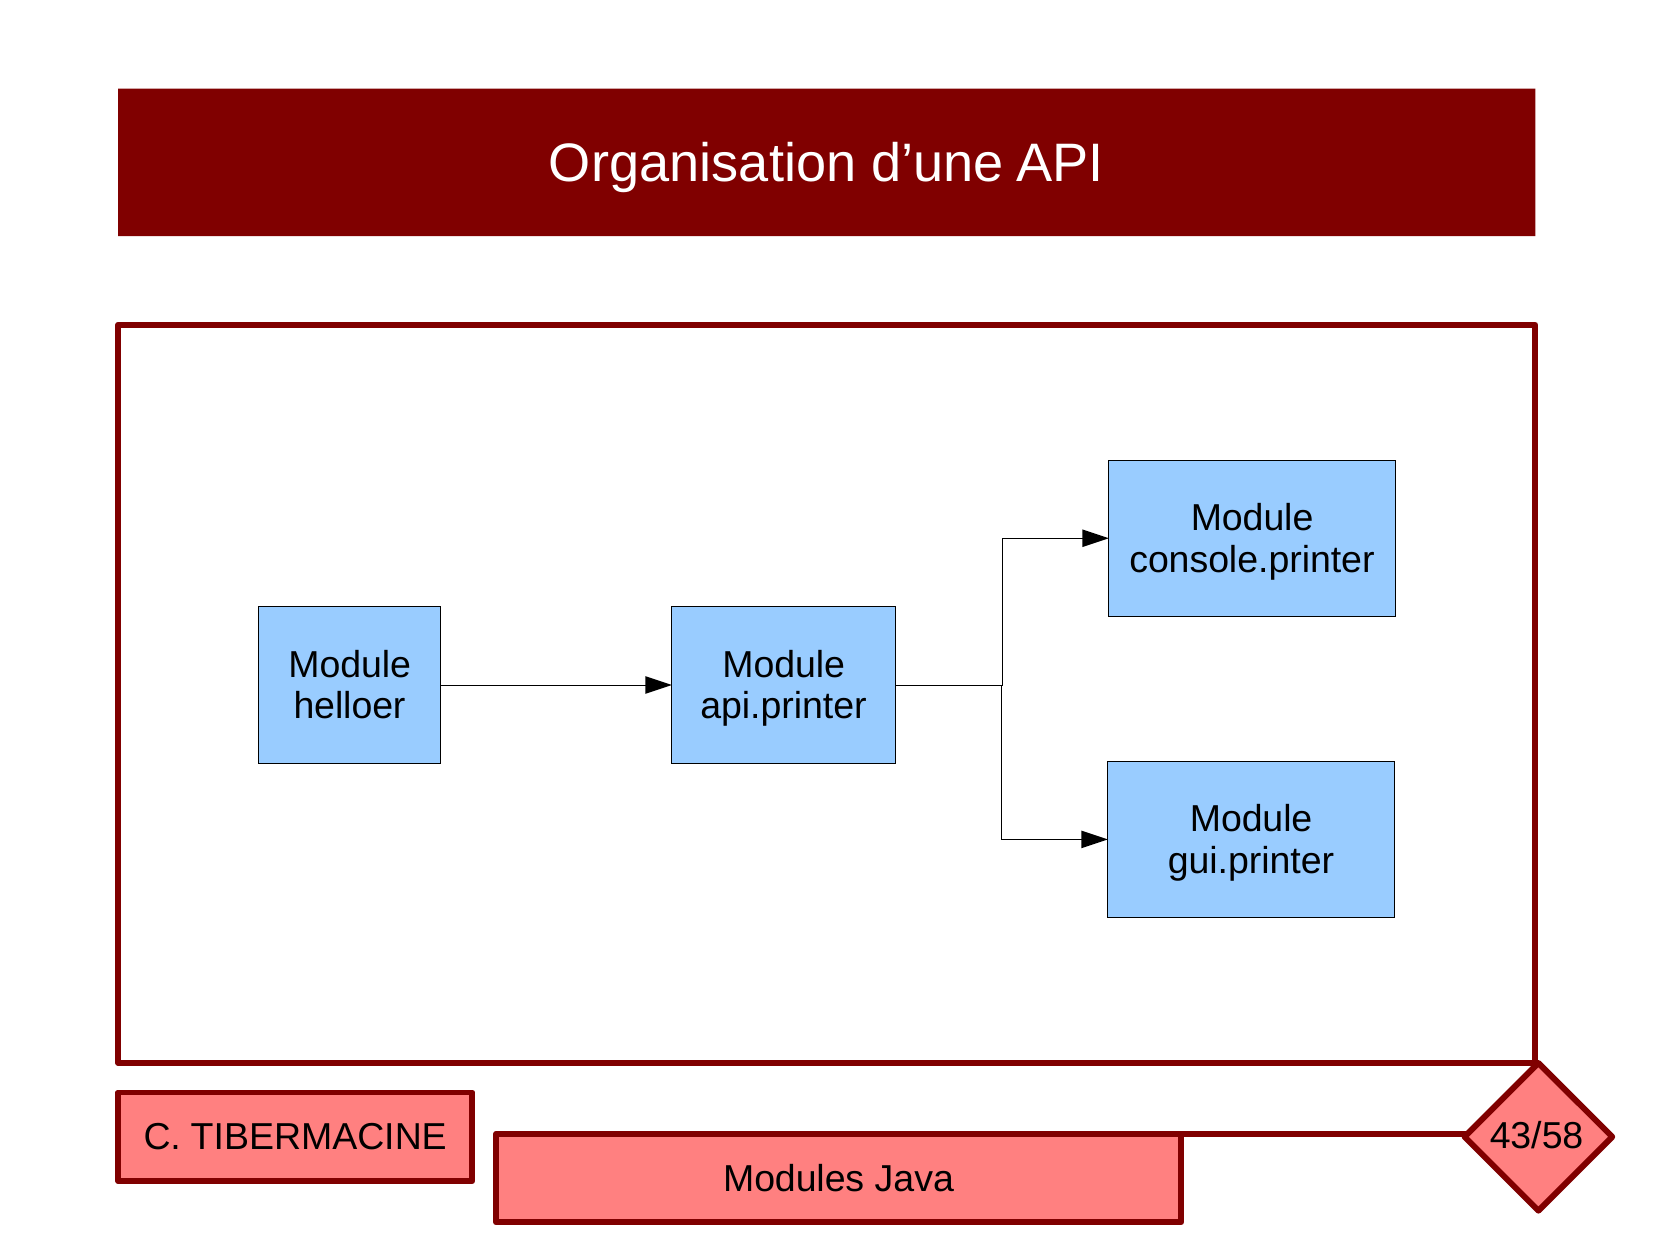

Organisation d’une API
Module console.printer
Module helloer
Module api.printer
Module gui.printer
C. TIBERMACINE
Modules Java